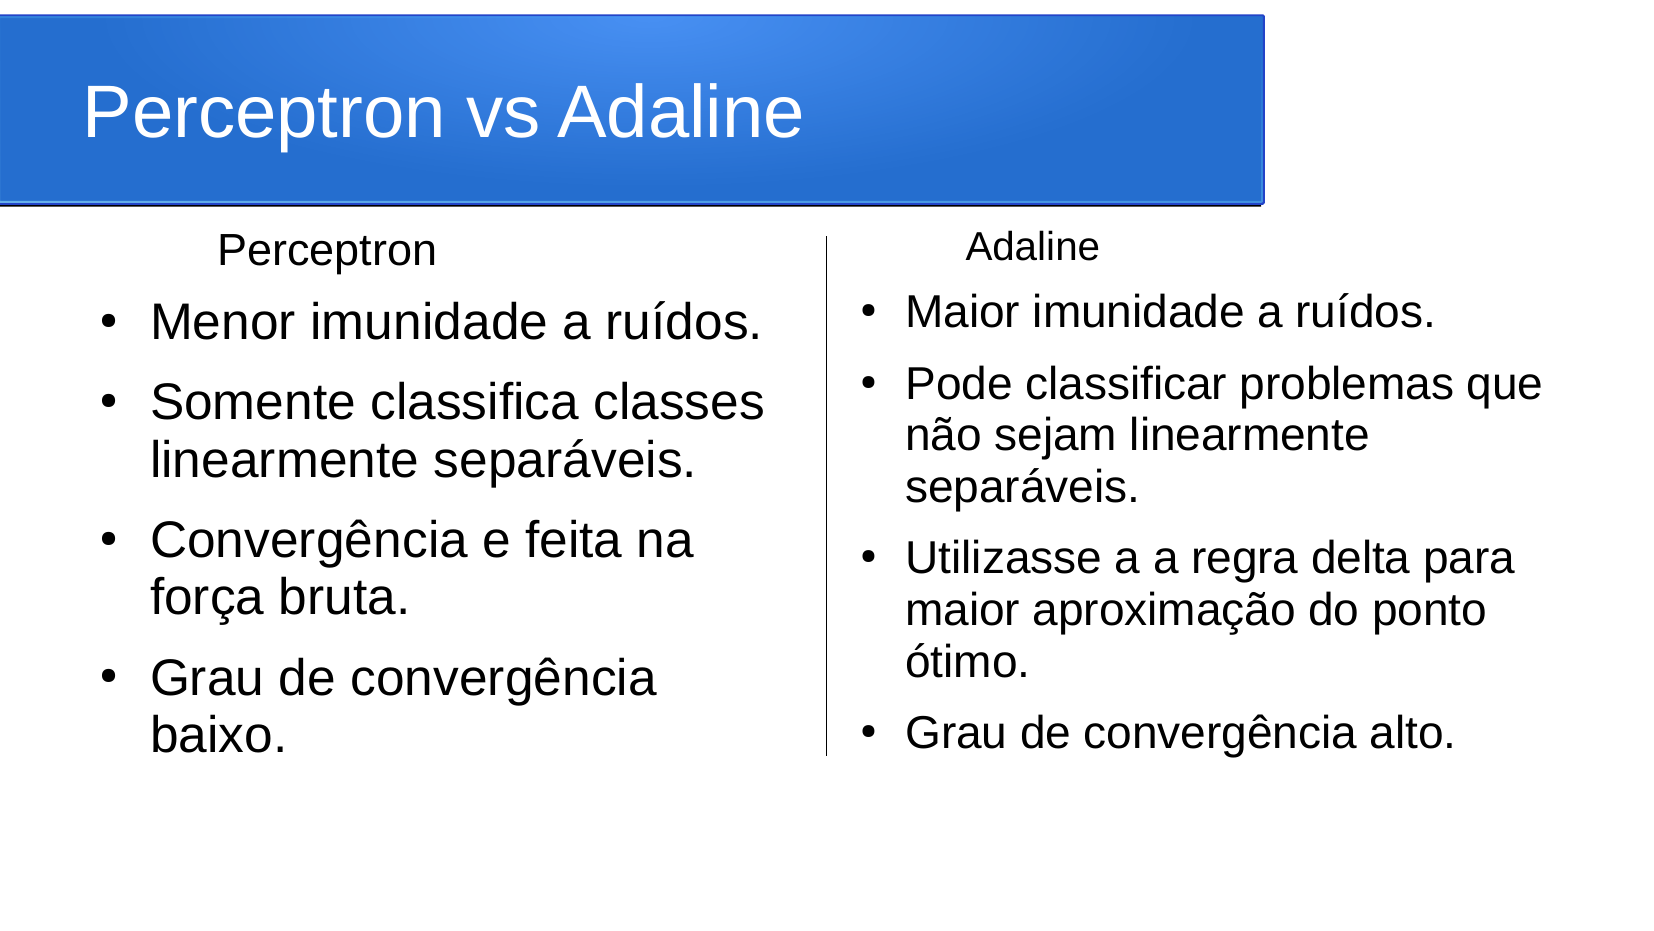

# Perceptron vs Adaline
Perceptron
Menor imunidade a ruídos.
Somente classifica classes linearmente separáveis.
Convergência e feita na força bruta.
Grau de convergência baixo.
Adaline
Maior imunidade a ruídos.
Pode classificar problemas que não sejam linearmente separáveis.
Utilizasse a a regra delta para maior aproximação do ponto ótimo.
Grau de convergência alto.